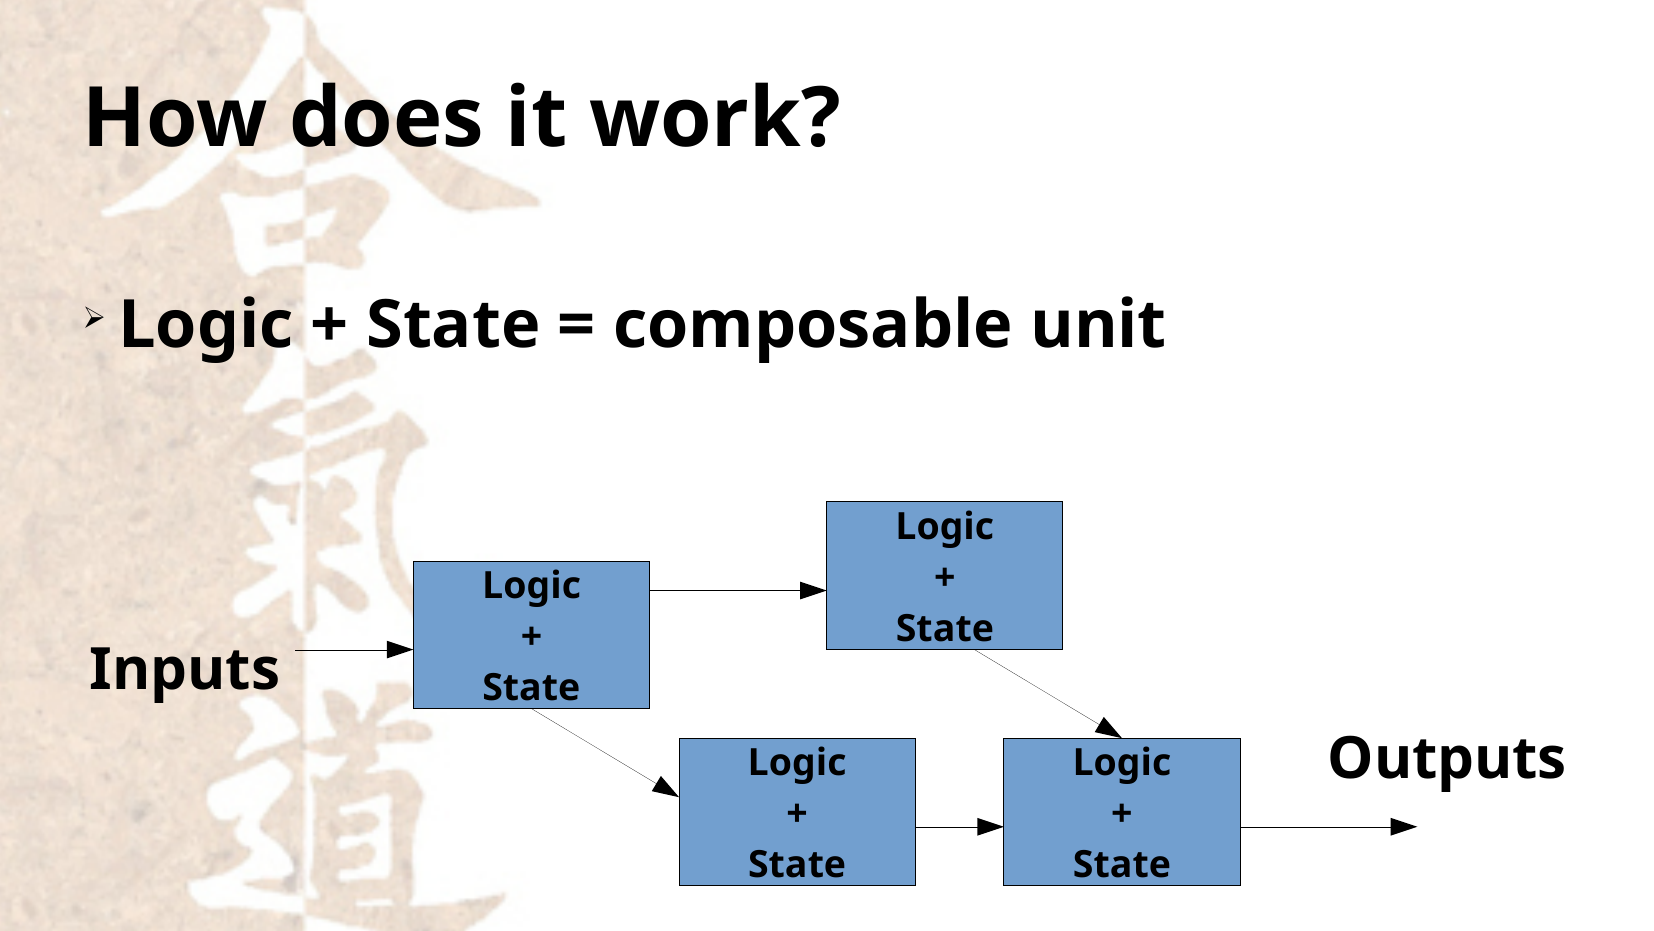

# How does it work?
Logic + State = composable unit
Logic
+
State
Logic
+
State
Inputs
Outputs
Logic
+
State
Logic
+
State